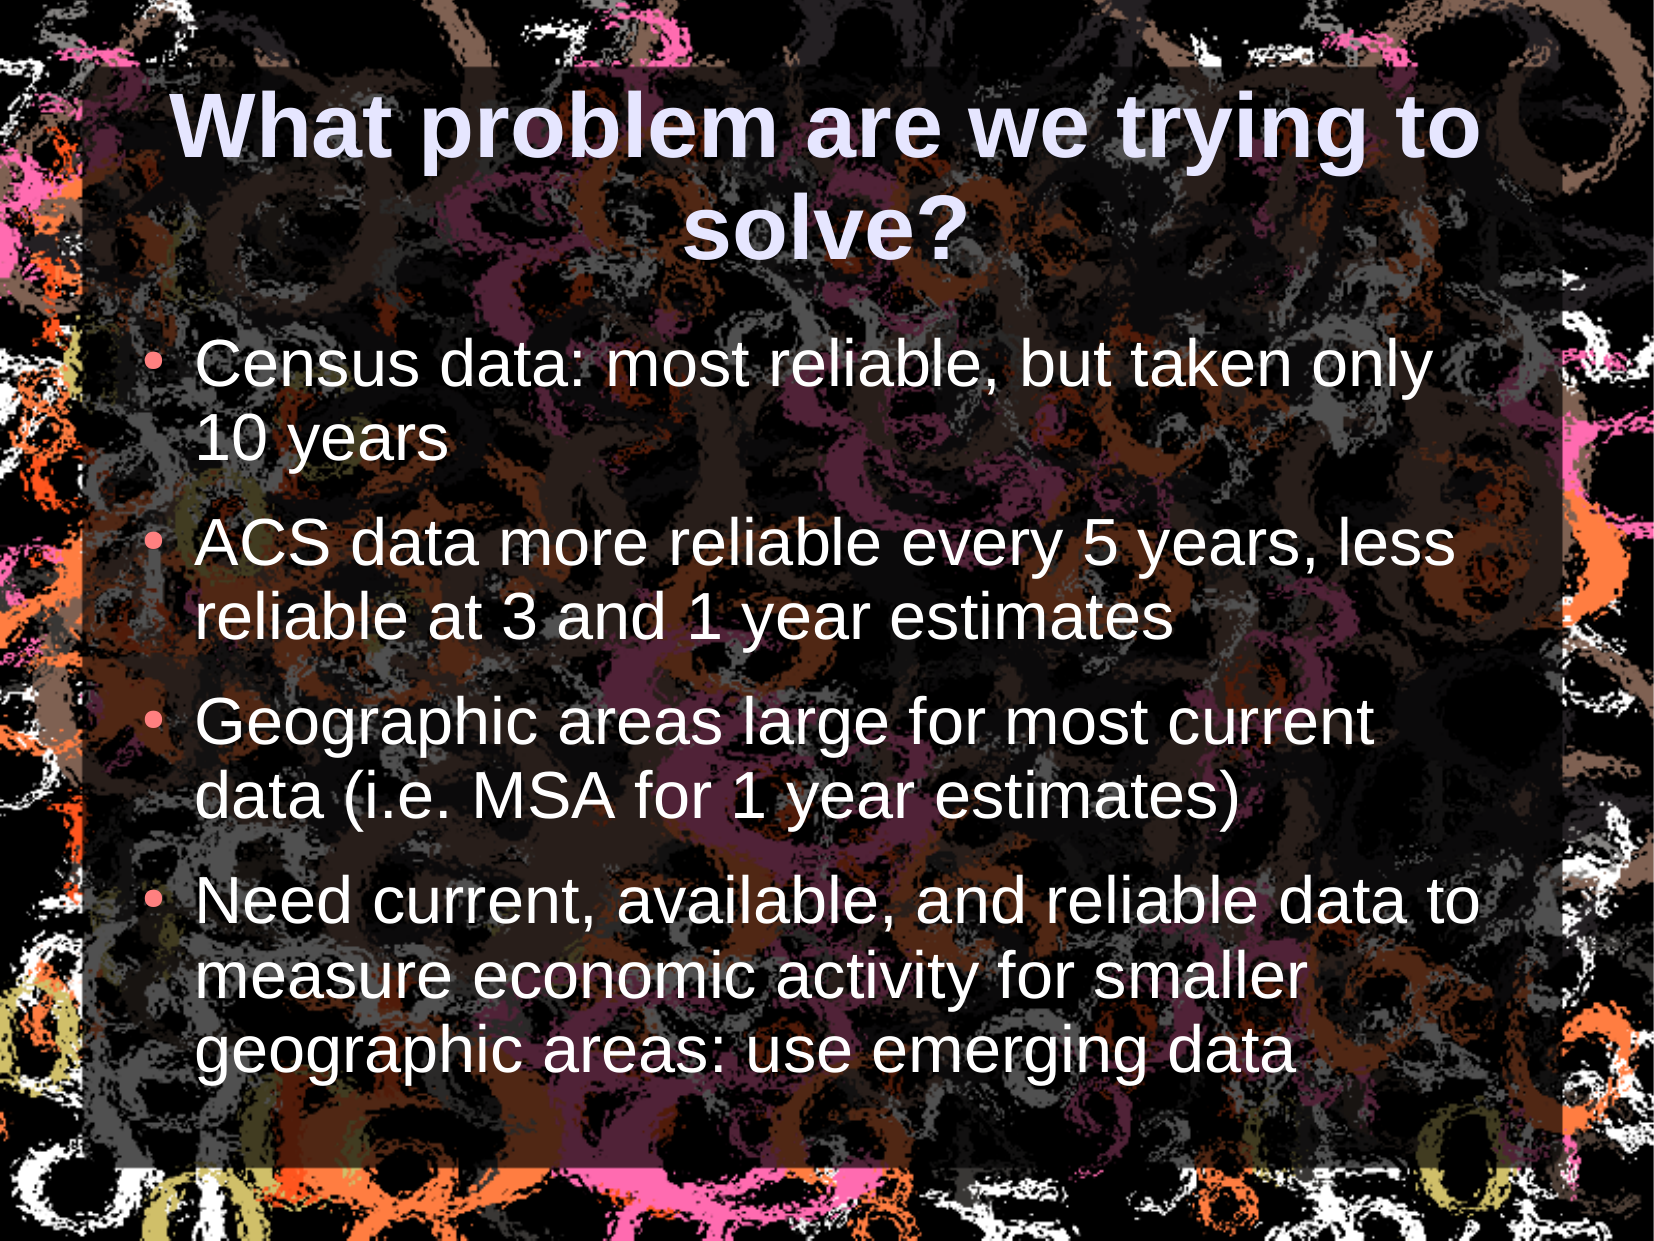

# What problem are we trying to solve?
Census data: most reliable, but taken only 10 years
ACS data more reliable every 5 years, less reliable at 3 and 1 year estimates
Geographic areas large for most current data (i.e. MSA for 1 year estimates)
Need current, available, and reliable data to measure economic activity for smaller geographic areas: use emerging data